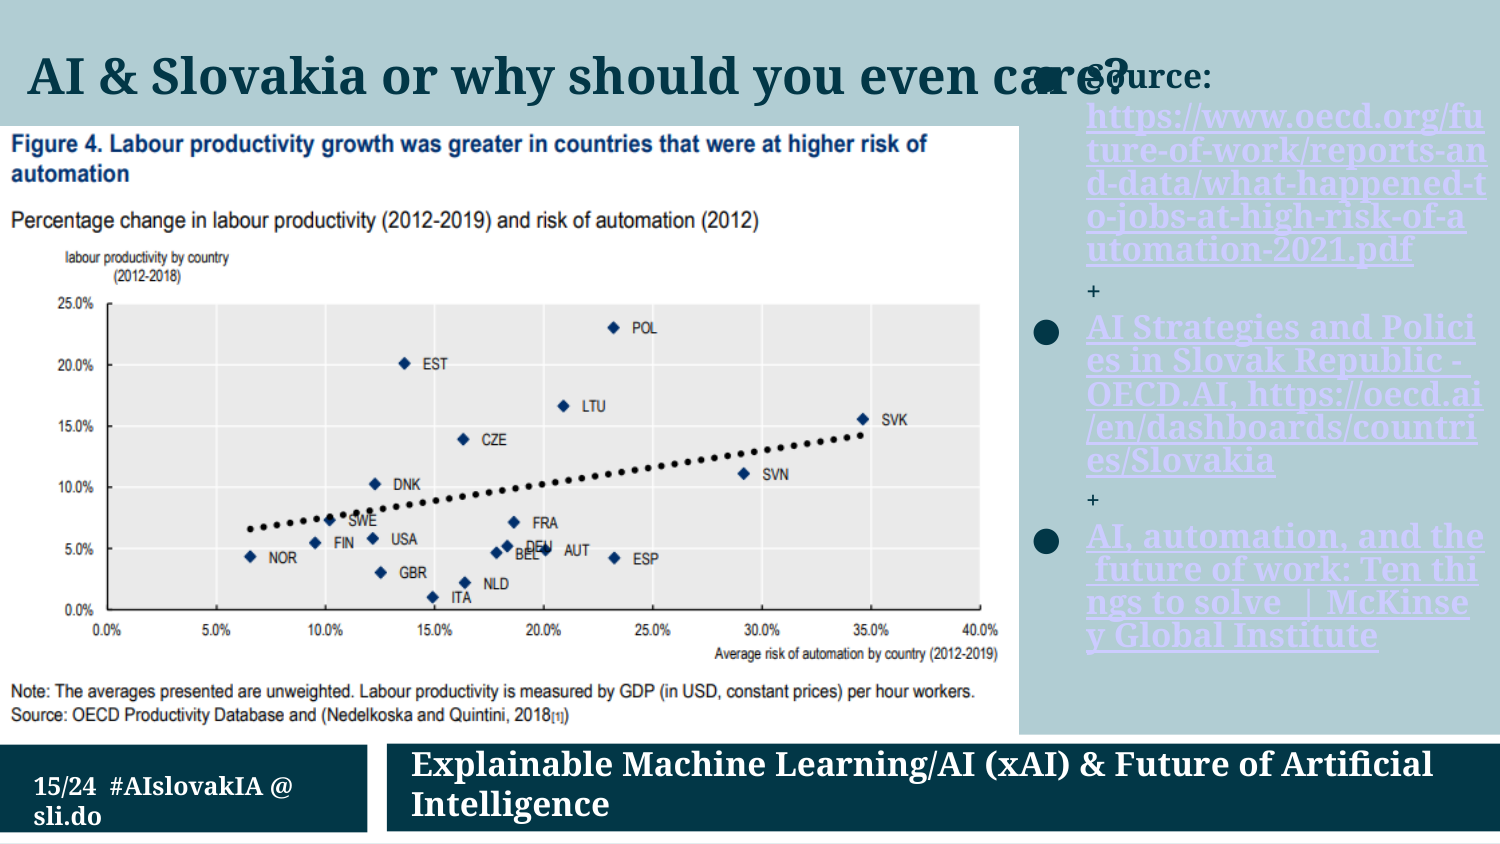

AI & Slovakia or why should you even care?
Source: https://www.oecd.org/future-of-work/reports-and-data/what-happened-to-jobs-at-high-risk-of-automation-2021.pdf
+
AI Strategies and Policies in Slovak Republic - OECD.AI, https://oecd.ai/en/dashboards/countries/Slovakia
+
AI, automation, and the future of work: Ten things to solve | McKinsey Global Institute
Explainable Machine Learning/AI (xAI) & Future of Artificial Intelligence
15/24 #AIslovakIA @ sli.do